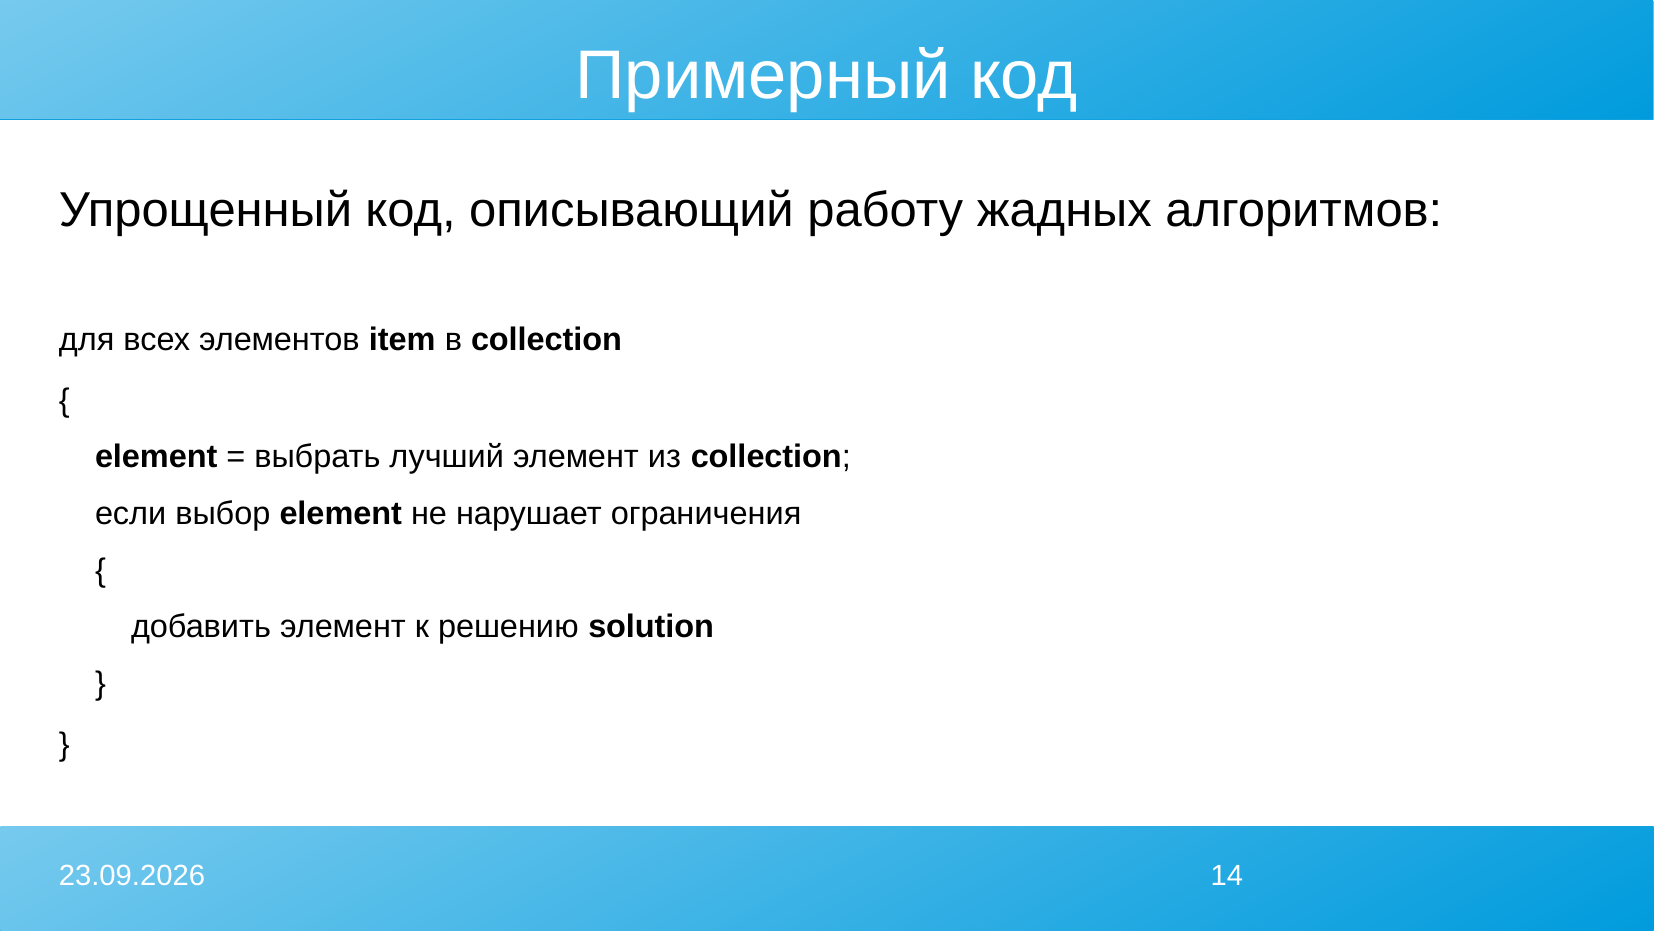

# Примерный код
Упрощенный код, описывающий работу жадных алгоритмов:
для всех элементов item в collection
{
 element = выбрать лучший элемент из collection;
 если выбор element не нарушает ограничения
 {
 добавить элемент к решению solution
 }
}
13